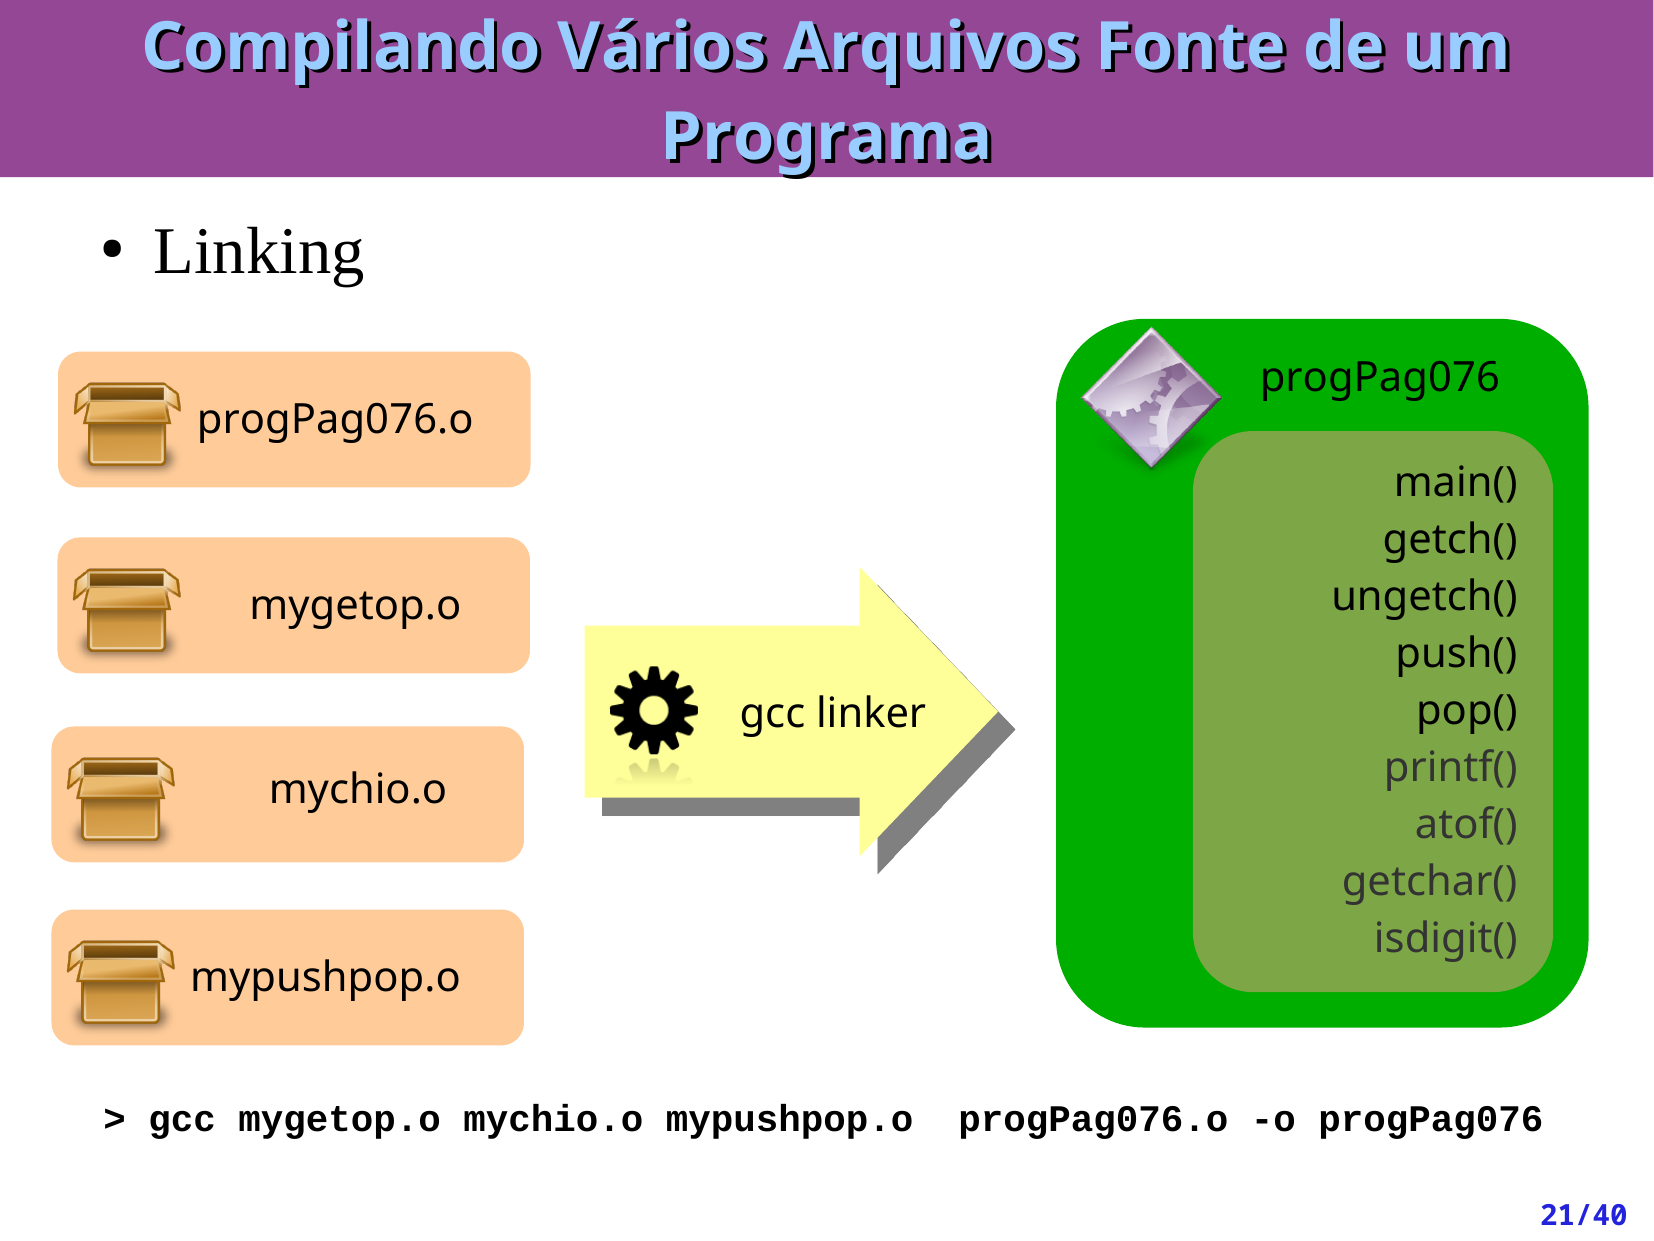

# Compilando Vários Arquivos Fonte de um Programa
Linking
progPag076
progPag076.o
main()
getch()
ungetch()
push()
pop()
printf()
atof()
getchar()
isdigit()
mygetop.o
gcc linker
mychio.o
mypushpop.o
> gcc mygetop.o mychio.o mypushpop.o progPag076.o -o progPag076
21